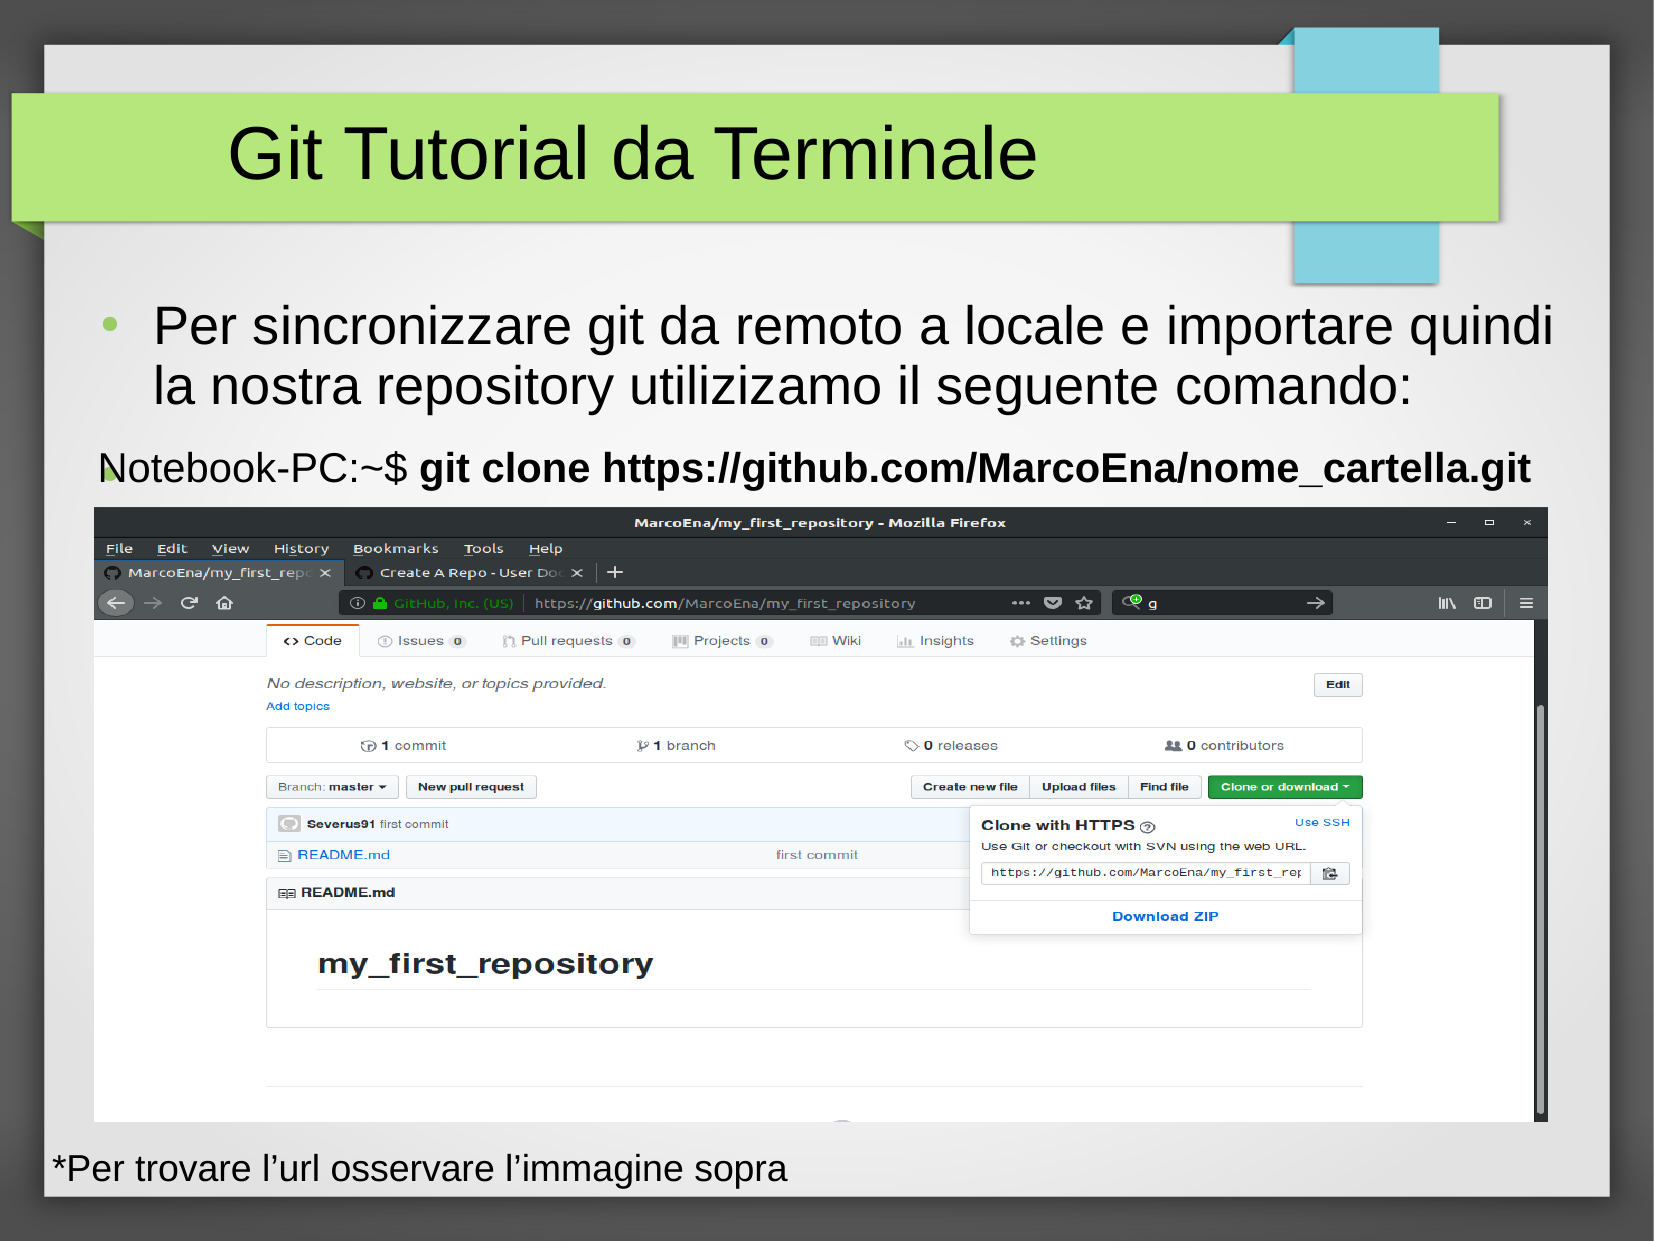

# Git Tutorial da Terminale
Per sincronizzare git da remoto a locale e importare quindi la nostra repository utilizizamo il seguente comando:
Notebook-PC:~$ git clone https://github.com/MarcoEna/nome_cartella.git
*Per trovare l’url osservare l’immagine sopra